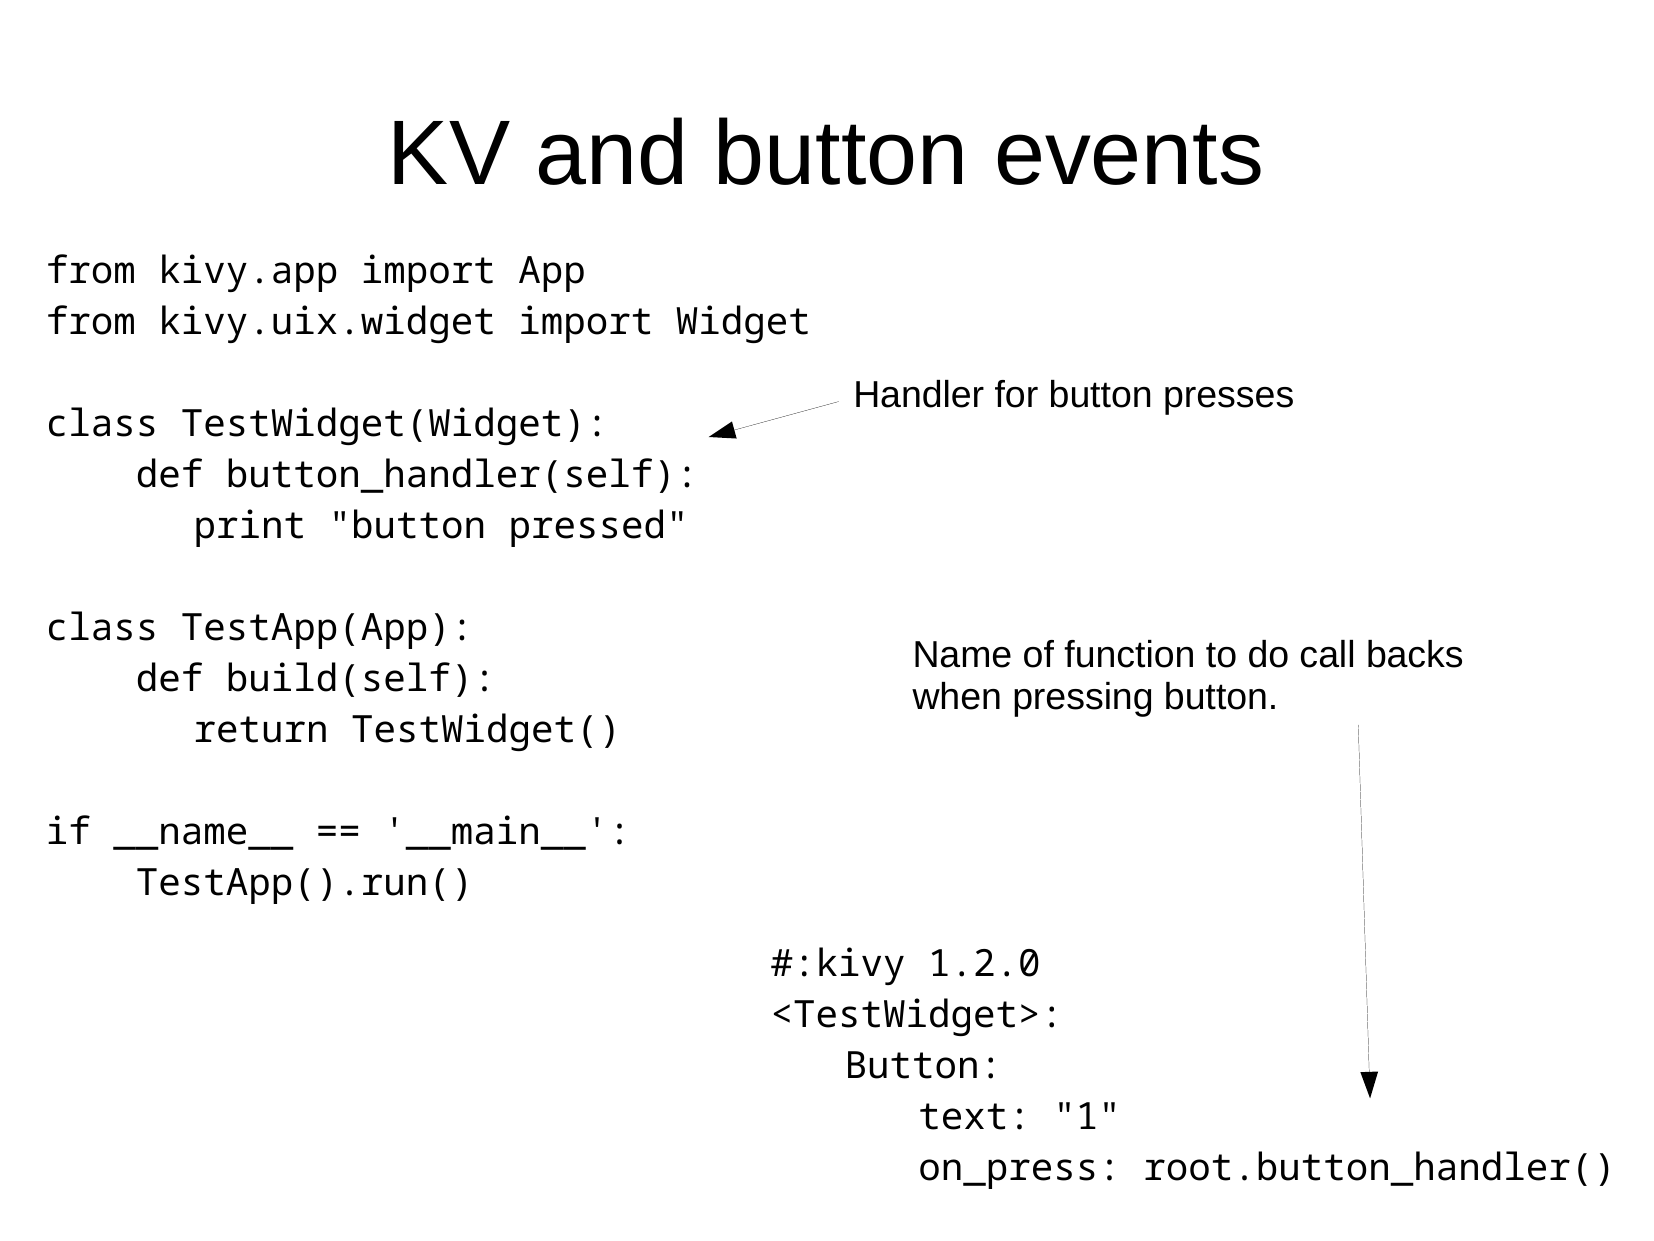

# KV and button events
from kivy.app import App
from kivy.uix.widget import Widget
class TestWidget(Widget):
 def button_handler(self):
		print "button pressed"
class TestApp(App):
 def build(self):
		return TestWidget()
if __name__ == '__main__':
 TestApp().run()
Handler for button presses
Name of function to do call backs when pressing button.
#:kivy 1.2.0
<TestWidget>:
	Button:
		text: "1"
		on_press: root.button_handler()